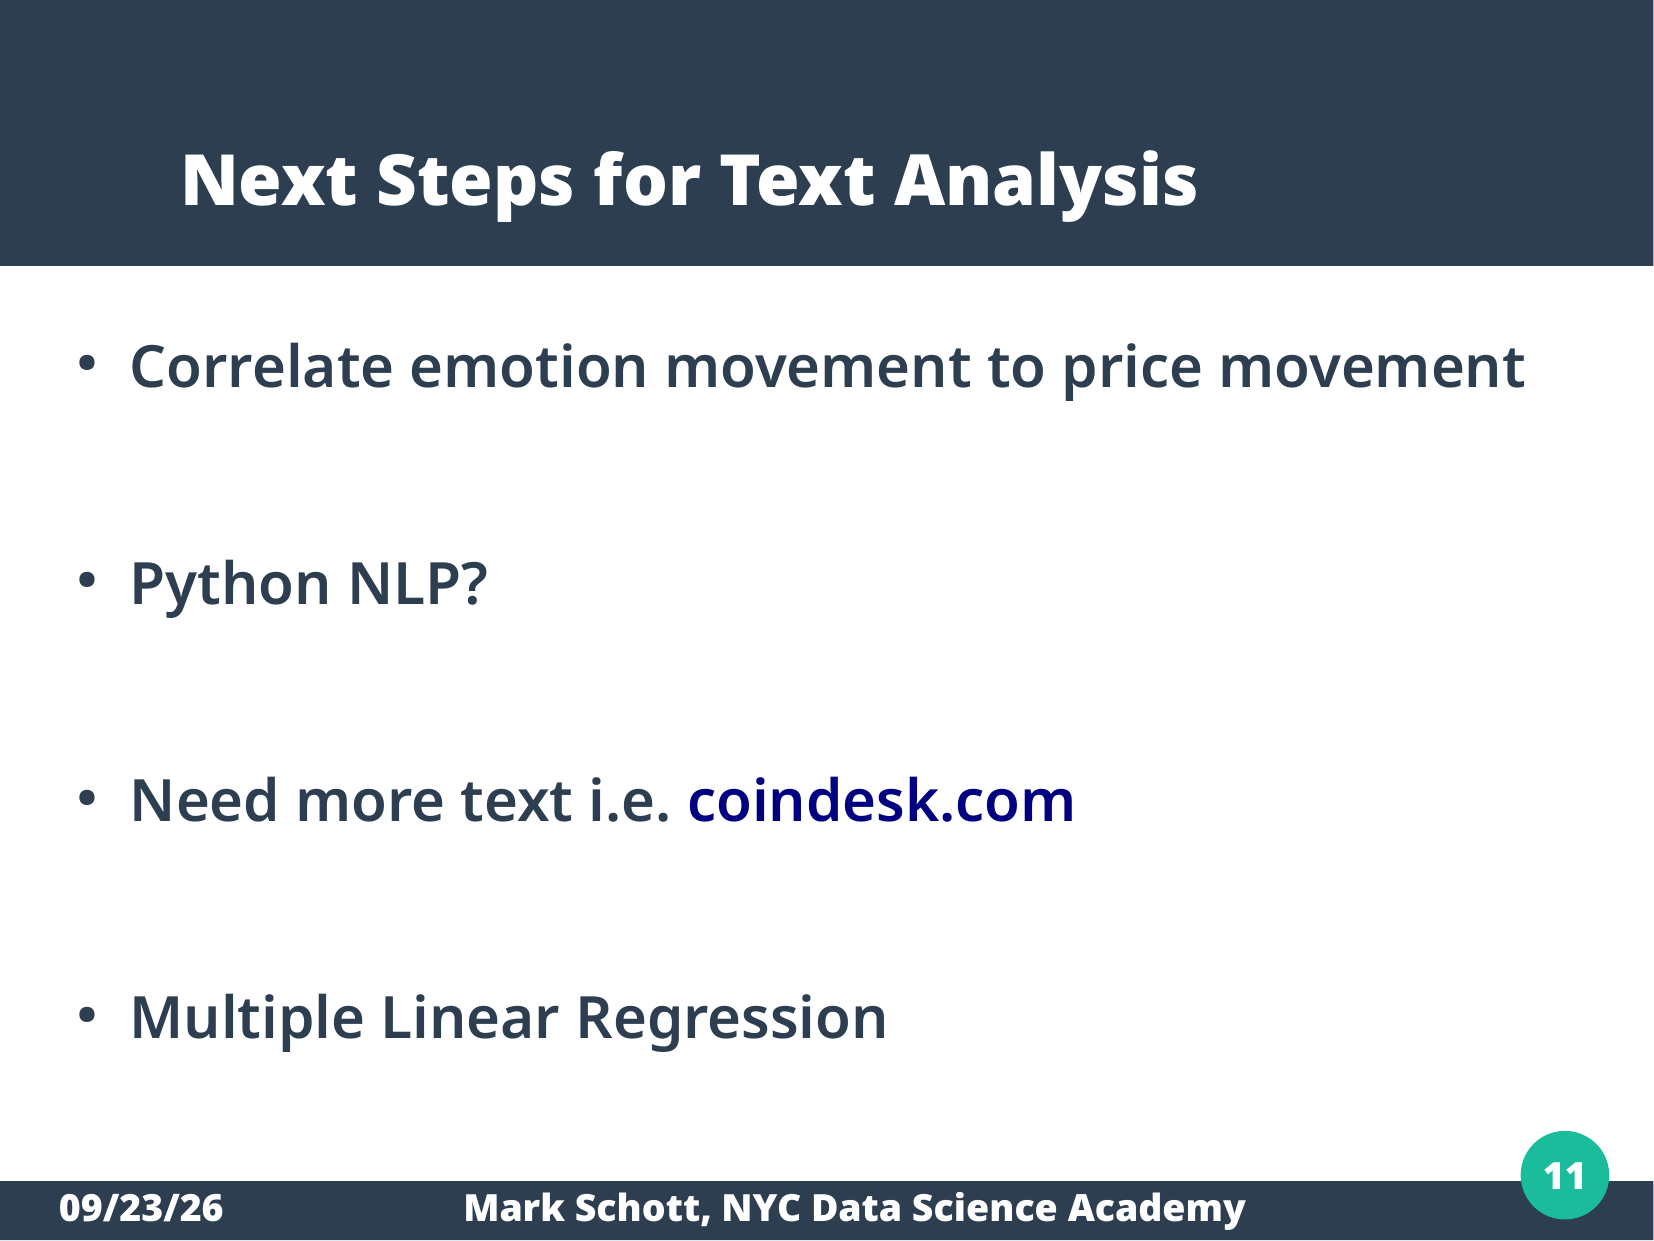

# Next Steps for Text Analysis
Correlate emotion movement to price movement
Python NLP?
Need more text i.e. coindesk.com
Multiple Linear Regression
11
Mark Schott, NYC Data Science Academy